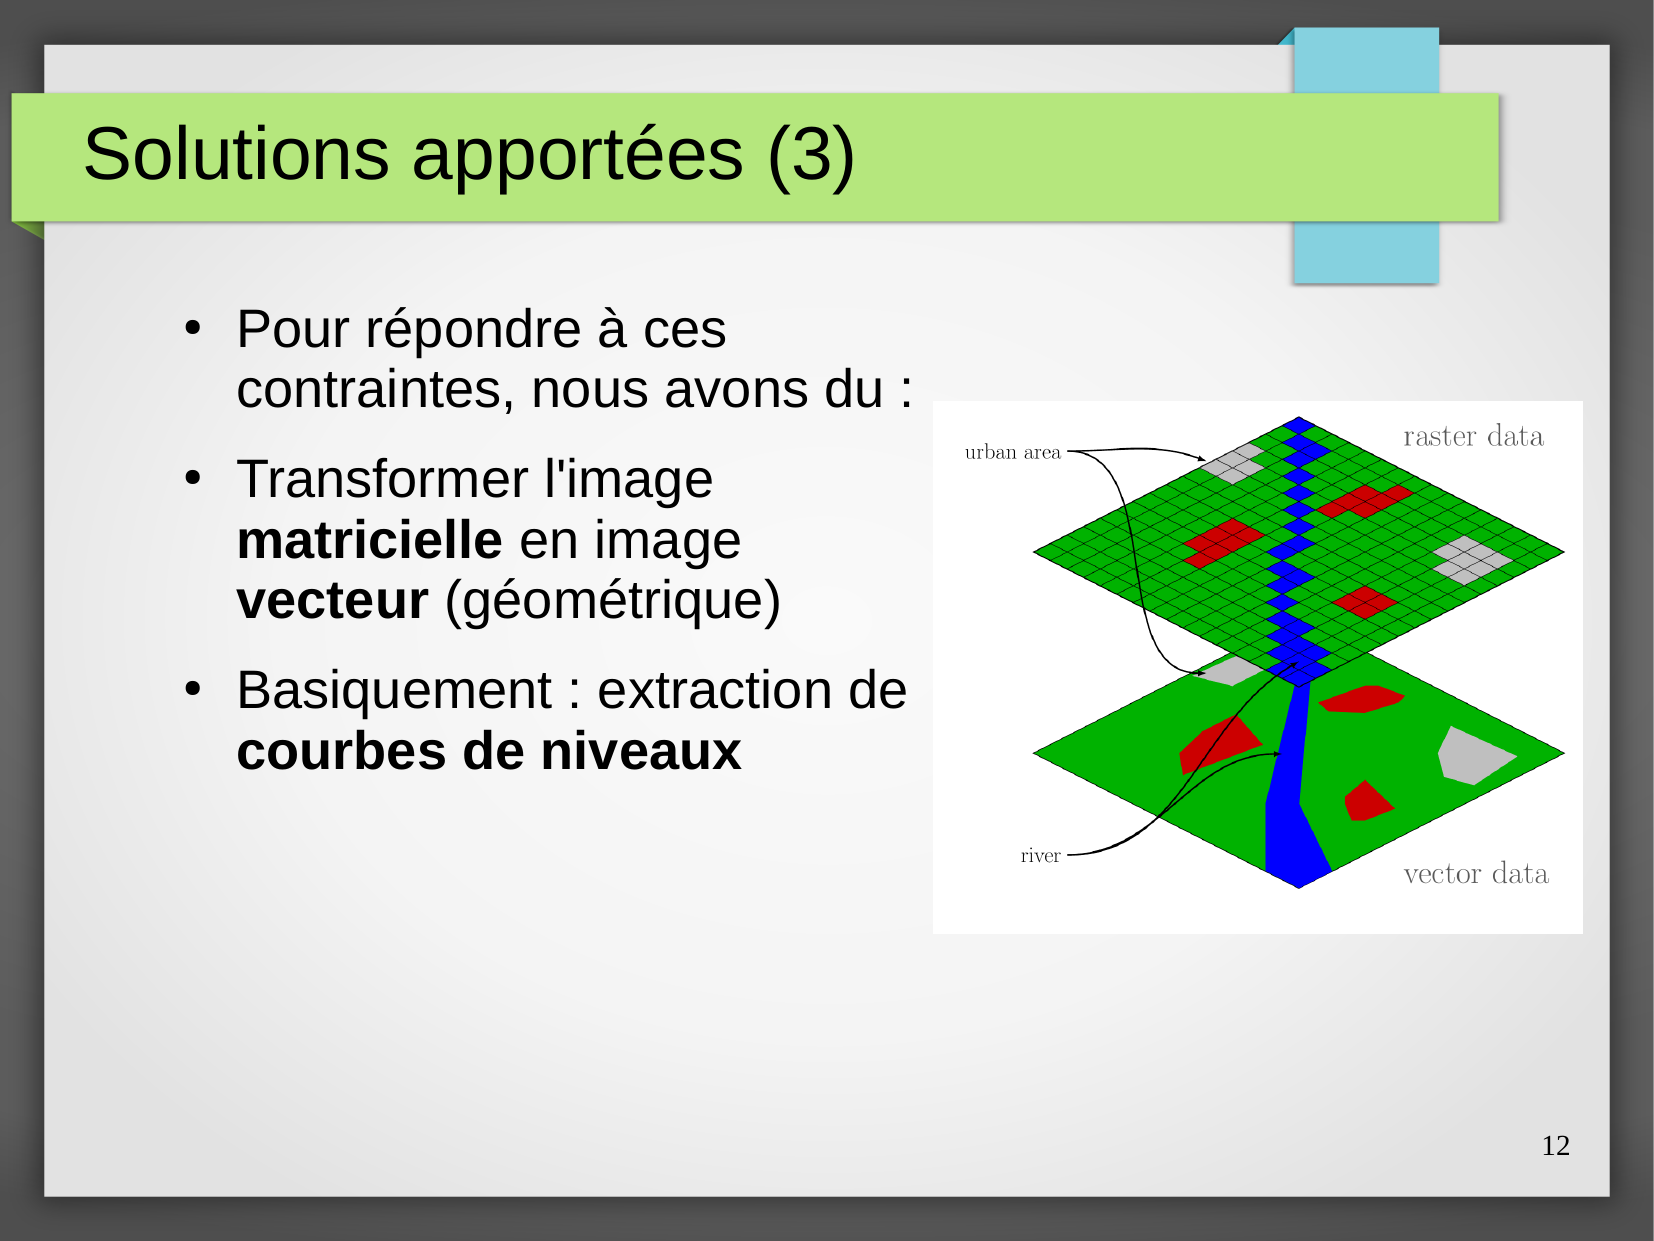

# Solutions apportées (3)
Pour répondre à ces contraintes, nous avons du :
Transformer l'image matricielle en image vecteur (géométrique)
Basiquement : extraction de courbes de niveaux
12